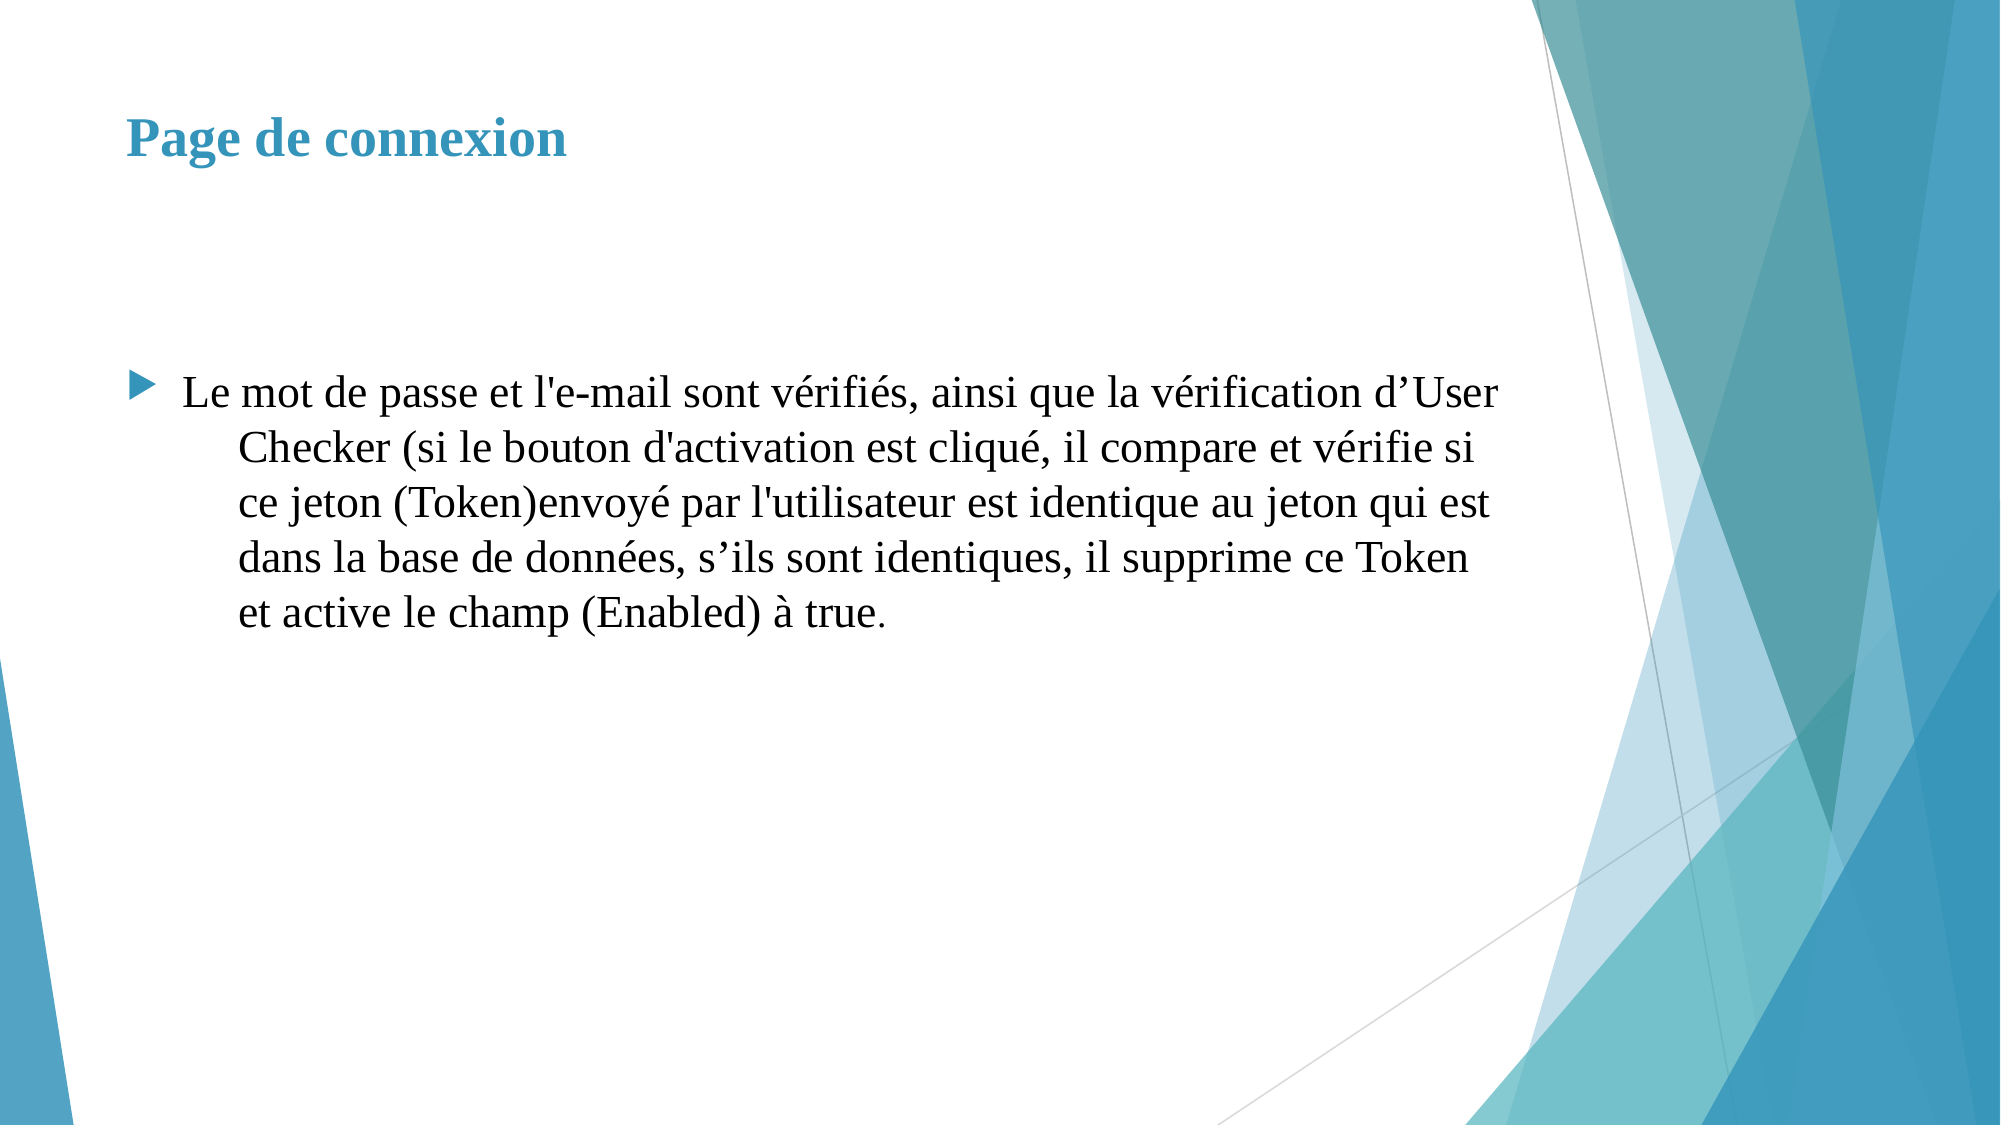

# Page de connexion
Le mot de passe et l'e-mail sont vérifiés, ainsi que la vérification d’User Checker (si le bouton d'activation est cliqué, il compare et vérifie si ce jeton (Token)envoyé par l'utilisateur est identique au jeton qui est dans la base de données, s’ils sont identiques, il supprime ce Token et active le champ (Enabled) à true.